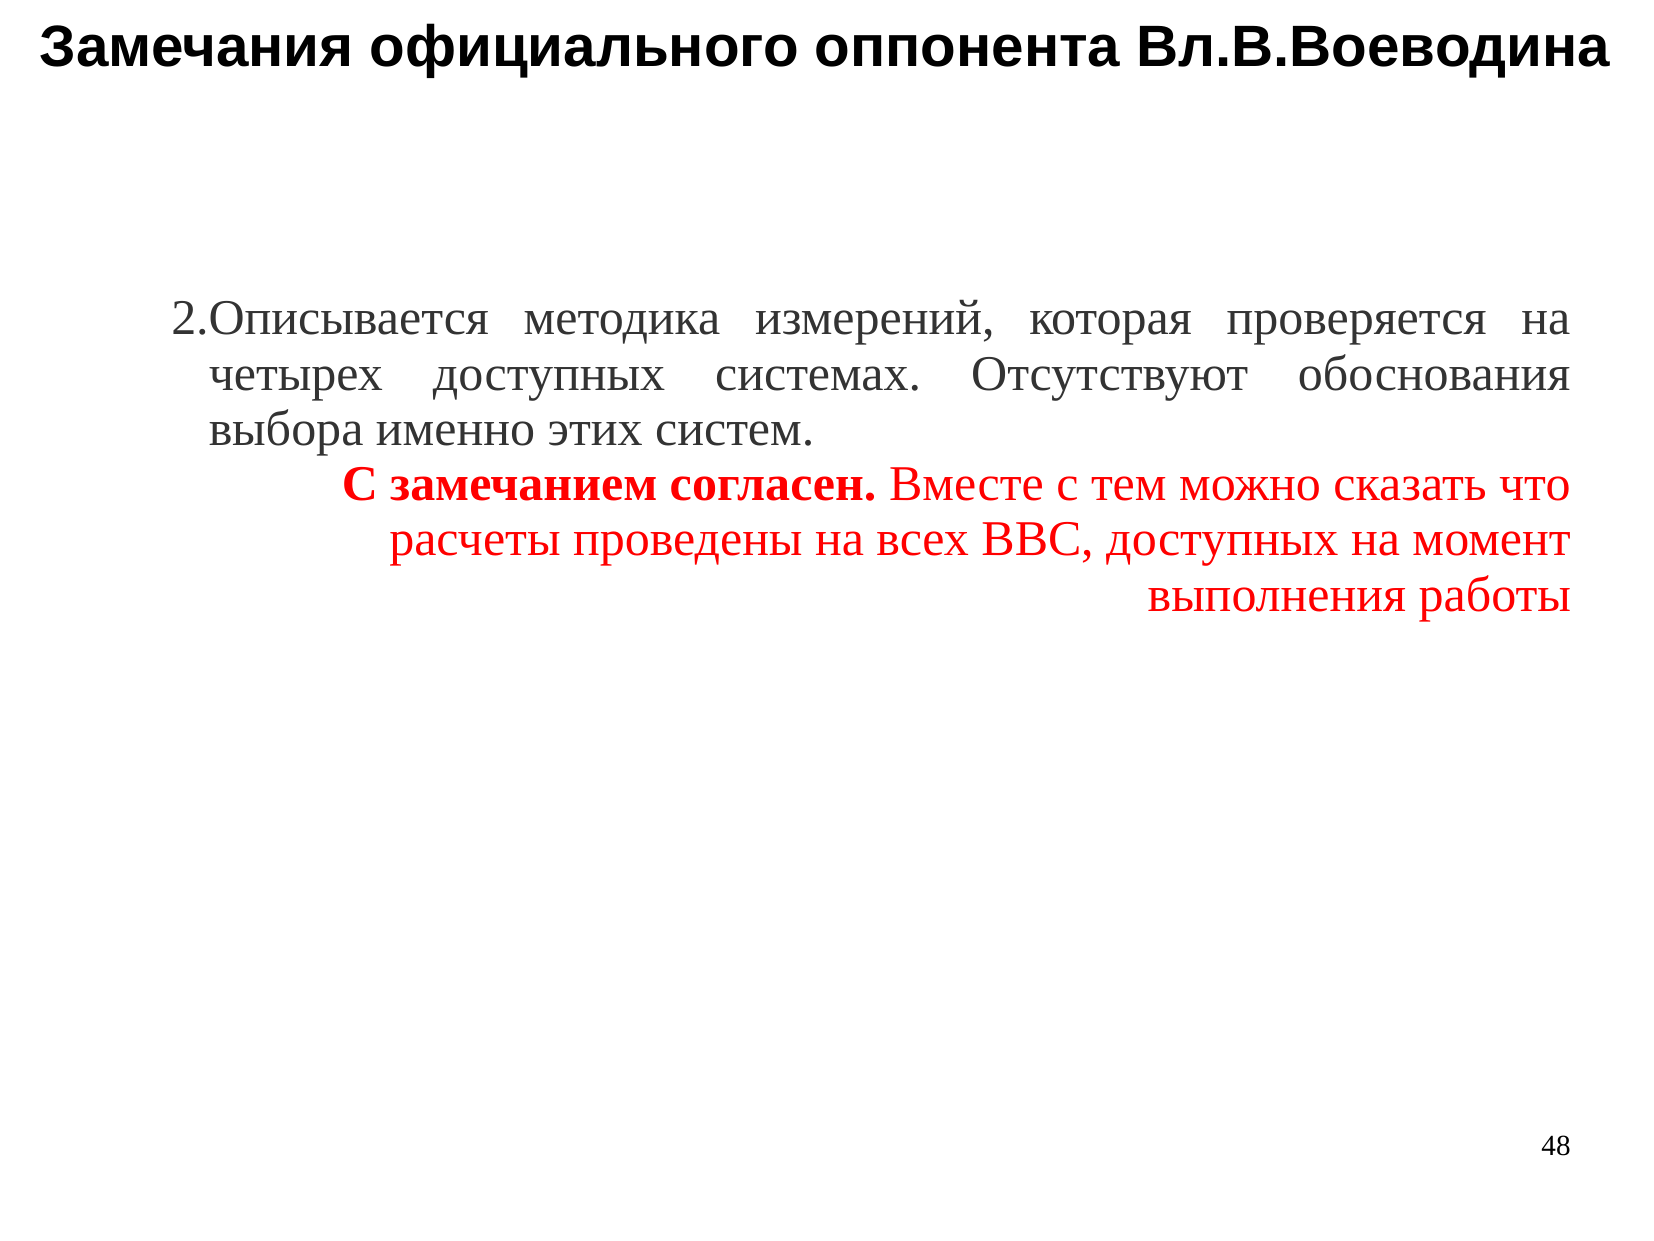

Замечания официального оппонента Вл.В.Воеводина
# 2.Описывается методика измерений, которая проверяется на четырех доступных системах. Отсутствуют обоснования выбора именно этих систем.
С замечанием согласен. Вместе с тем можно сказать что расчеты проведены на всех ВВС, доступных на момент выполнения работы
48